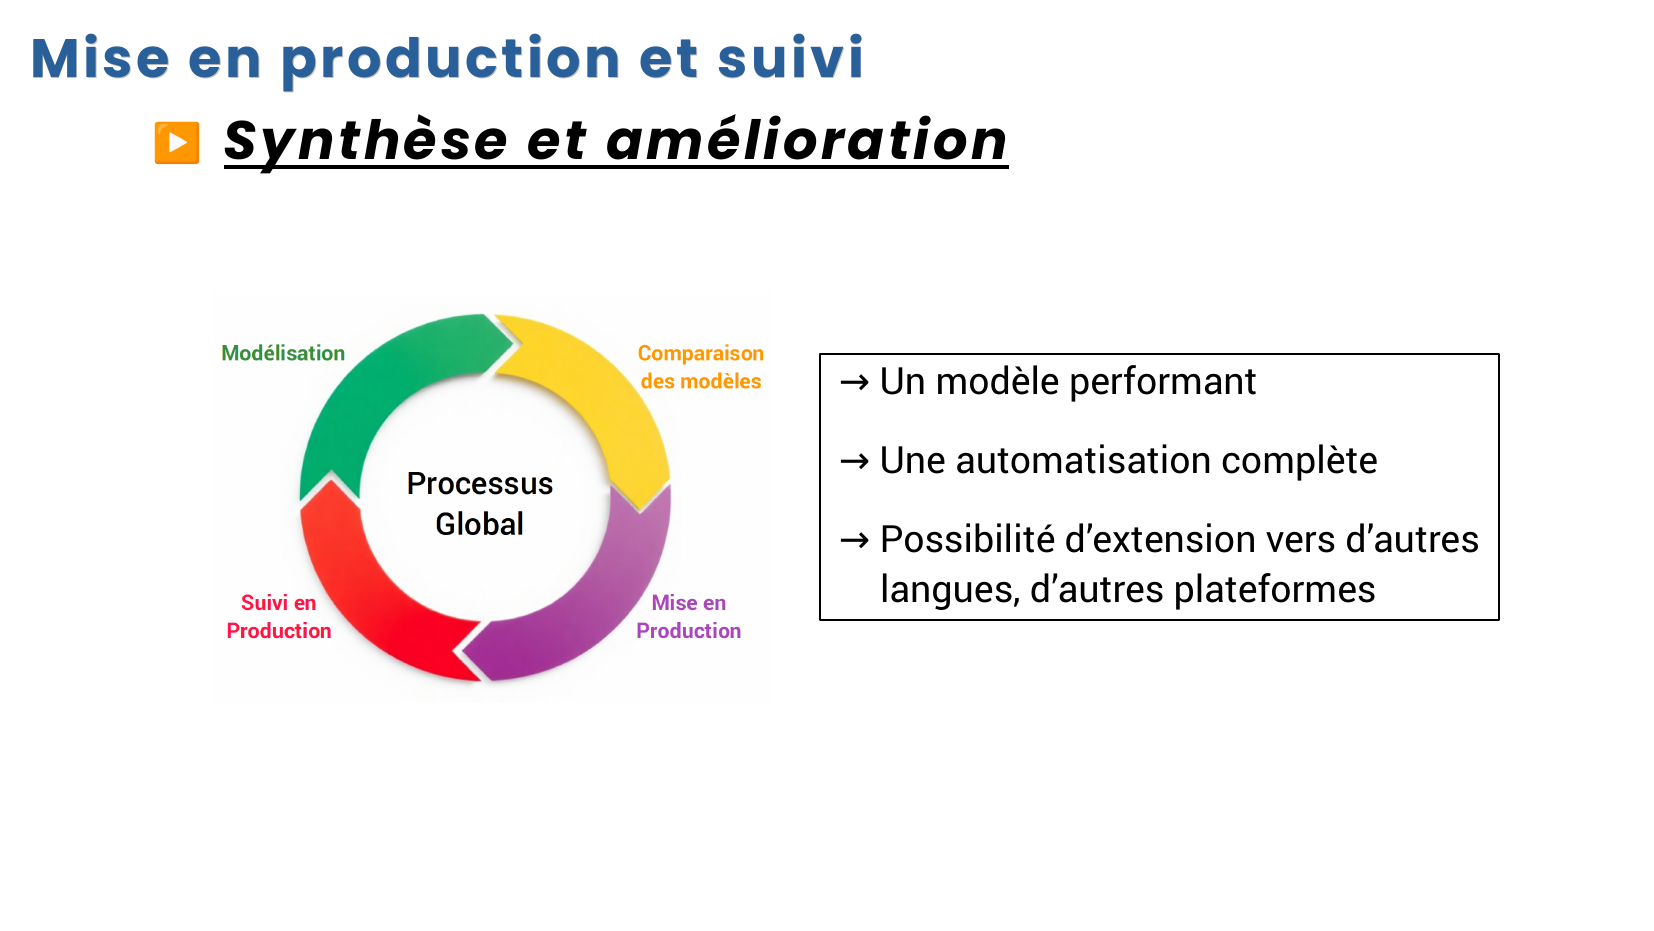

Mise en production et suivi
Synthèse et amélioration
→ Un modèle performant
→ Une automatisation complète
→ Possibilité d’extension vers d’autres langues, d’autres plateformes